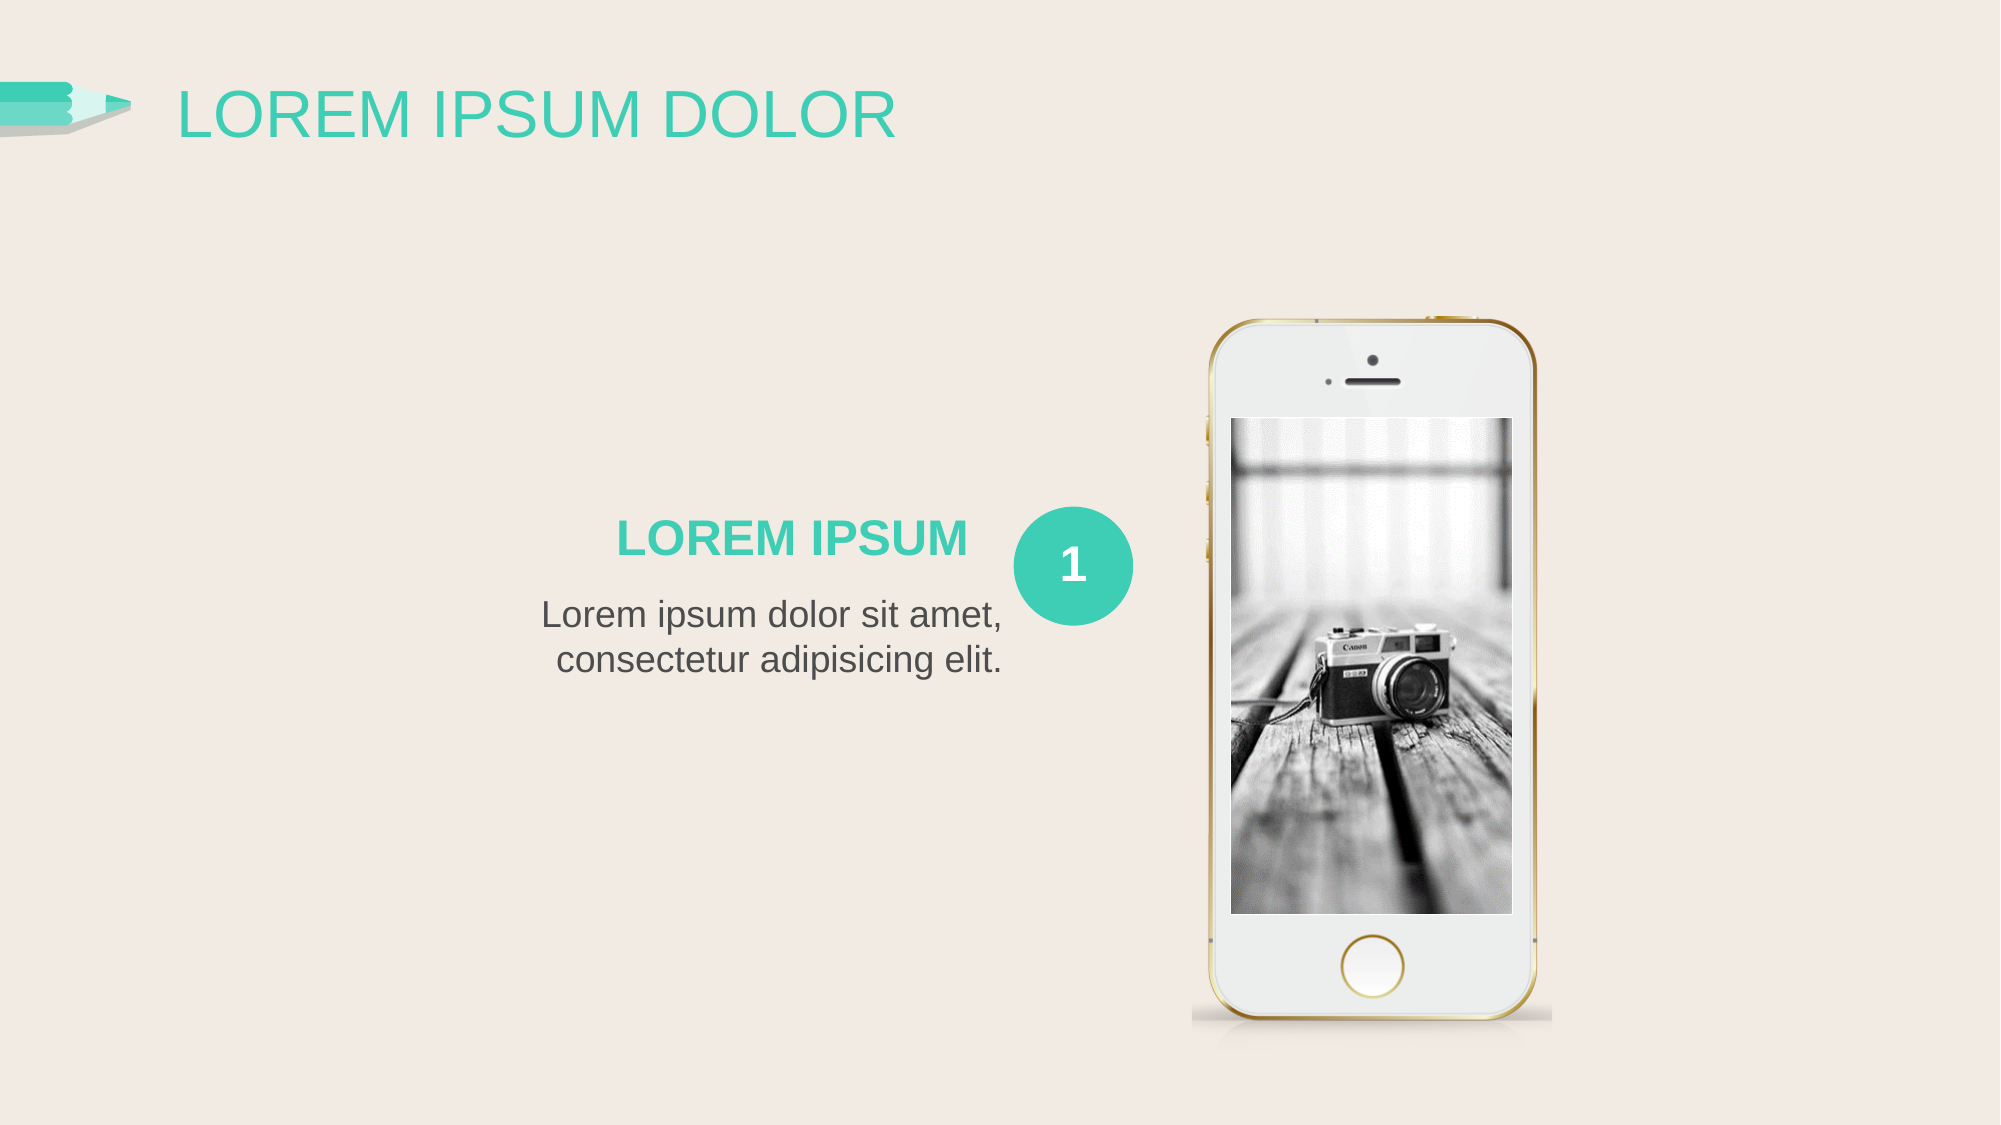

LOREM IPSUM DOLOR
LOREM IPSUM
1
Lorem ipsum dolor sit amet, consectetur adipisicing elit.